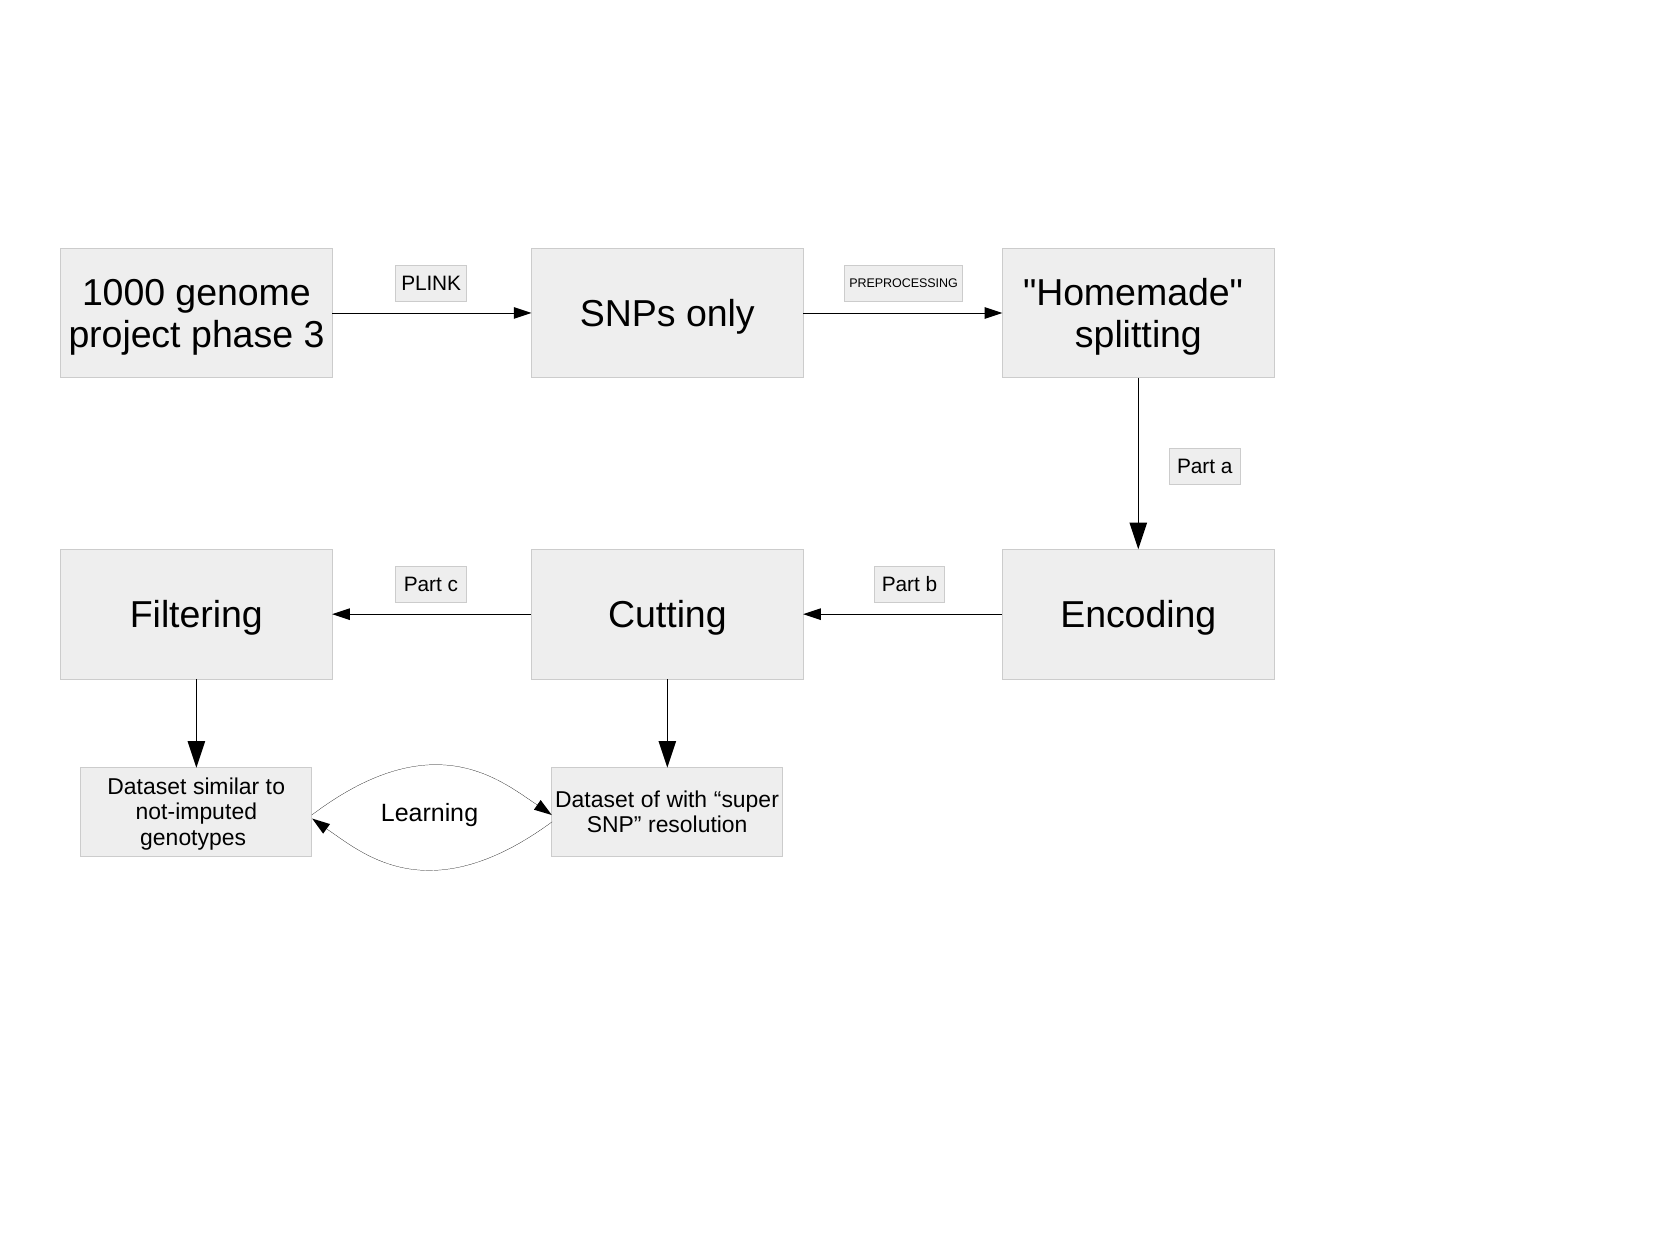

1000 genome
project phase 3
SNPs only
"Homemade"
splitting
PLINK
PREPROCESSING
Part a
Filtering
Cutting
Encoding
Part c
Part b
Dataset similar to
not-imputed
genotypes
Dataset of with “super
SNP” resolution
Learning